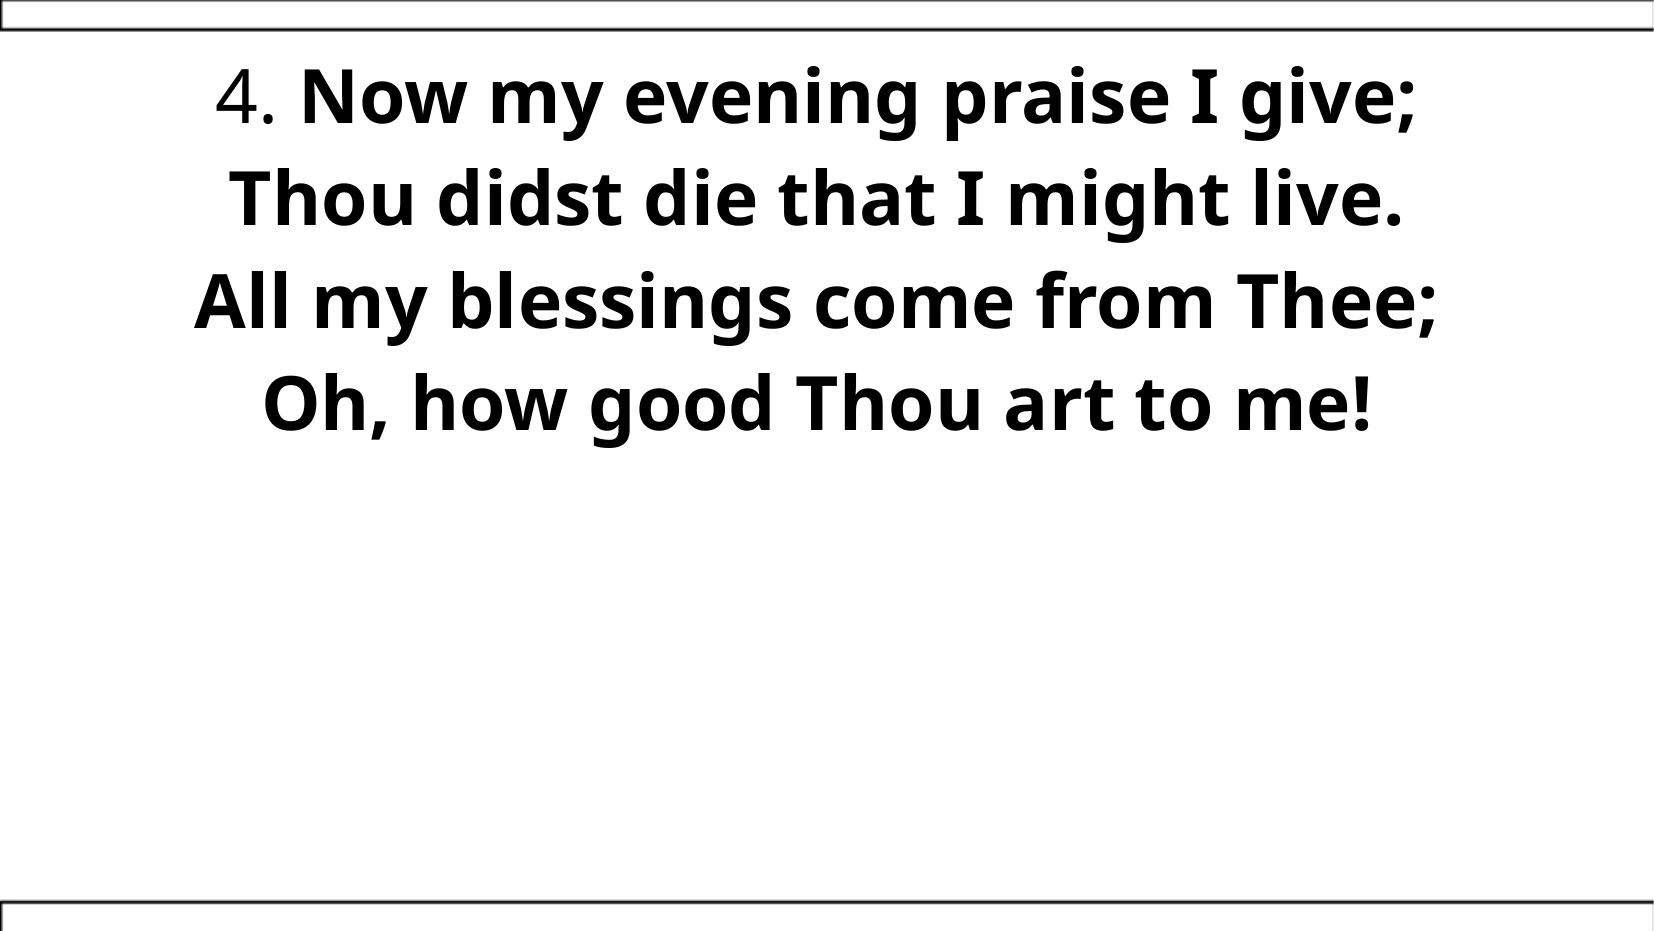

4. Now my evening praise I give;
Thou didst die that I might live.
All my blessings come from Thee;
Oh, how good Thou art to me!